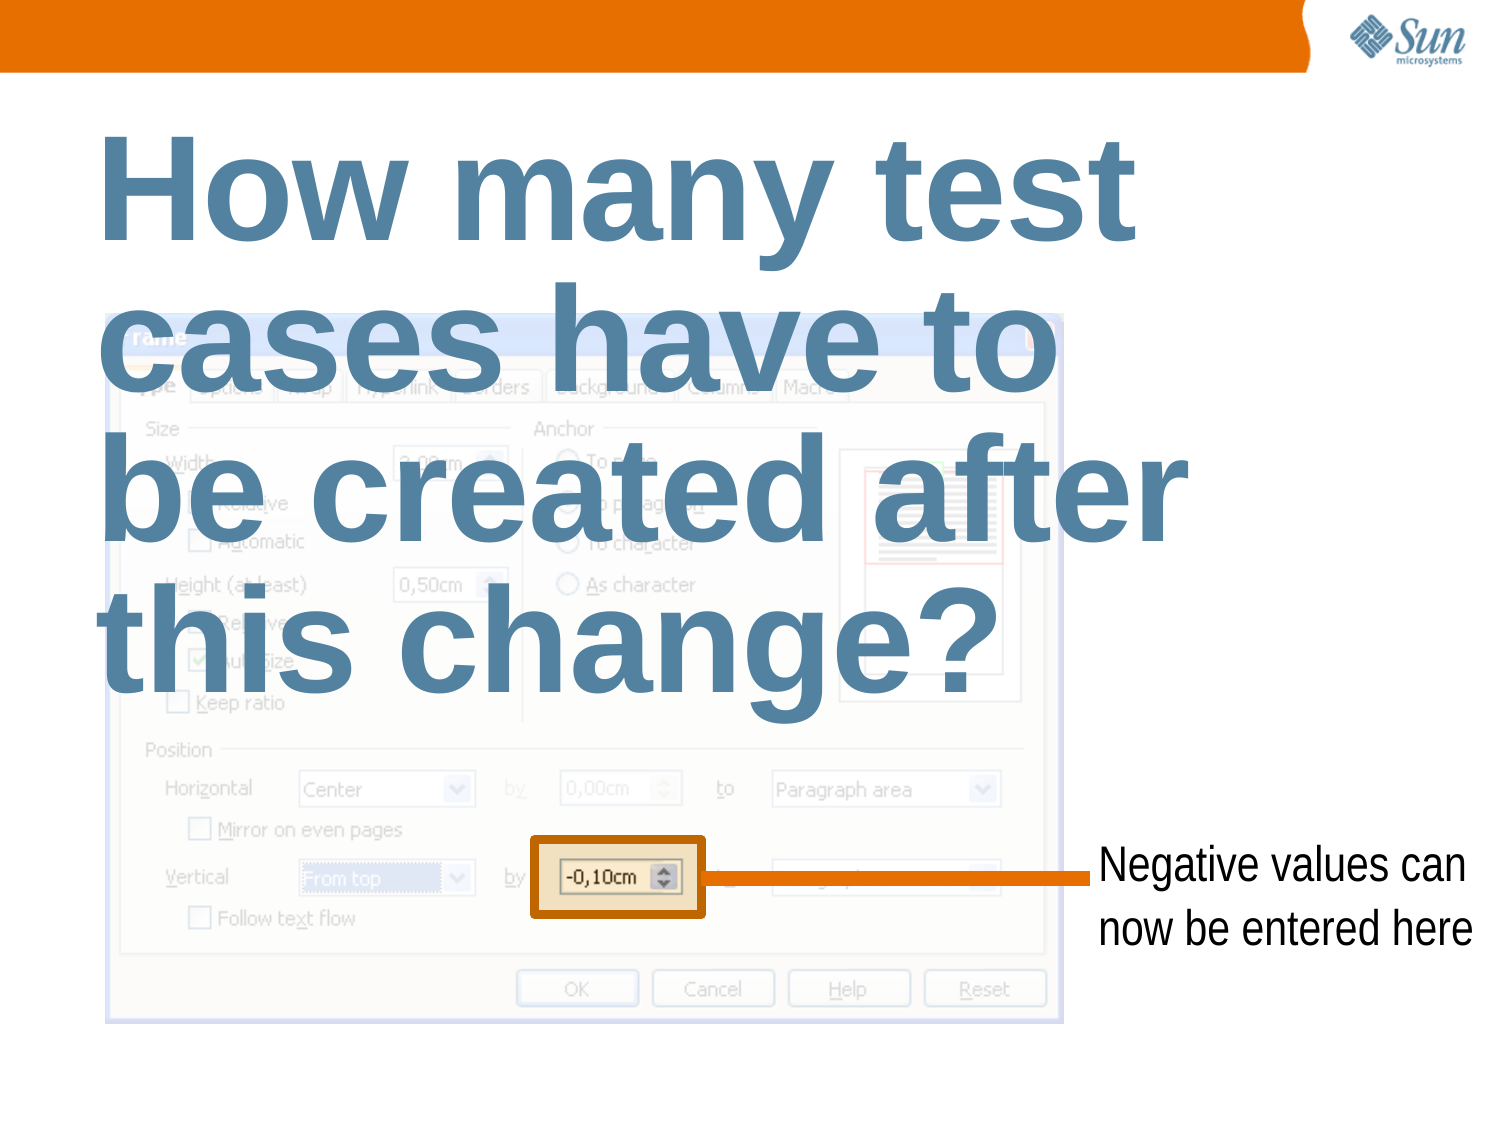

How many test
cases have to
be created after
this change?
Negative values can
now be entered here